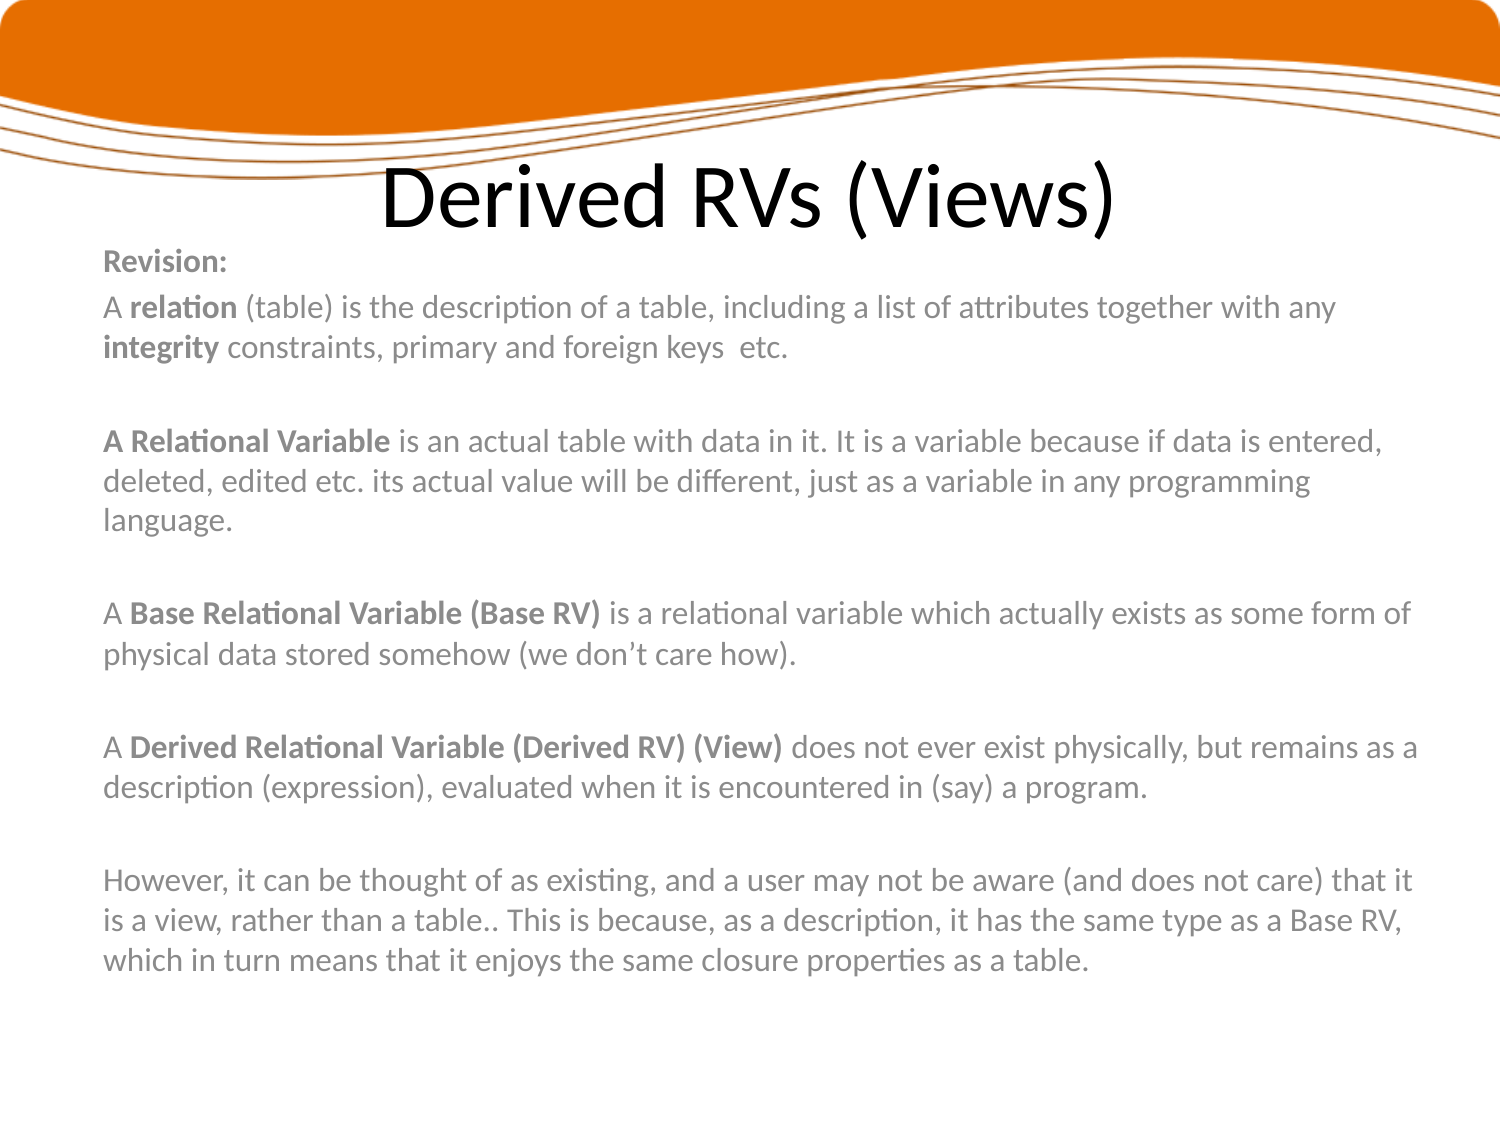

Derived RVs (Views)
Revision:
A relation (table) is the description of a table, including a list of attributes together with any integrity constraints, primary and foreign keys etc.
A Relational Variable is an actual table with data in it. It is a variable because if data is entered, deleted, edited etc. its actual value will be different, just as a variable in any programming language.
A Base Relational Variable (Base RV) is a relational variable which actually exists as some form of physical data stored somehow (we don’t care how).
A Derived Relational Variable (Derived RV) (View) does not ever exist physically, but remains as a description (expression), evaluated when it is encountered in (say) a program.
However, it can be thought of as existing, and a user may not be aware (and does not care) that it is a view, rather than a table.. This is because, as a description, it has the same type as a Base RV, which in turn means that it enjoys the same closure properties as a table.